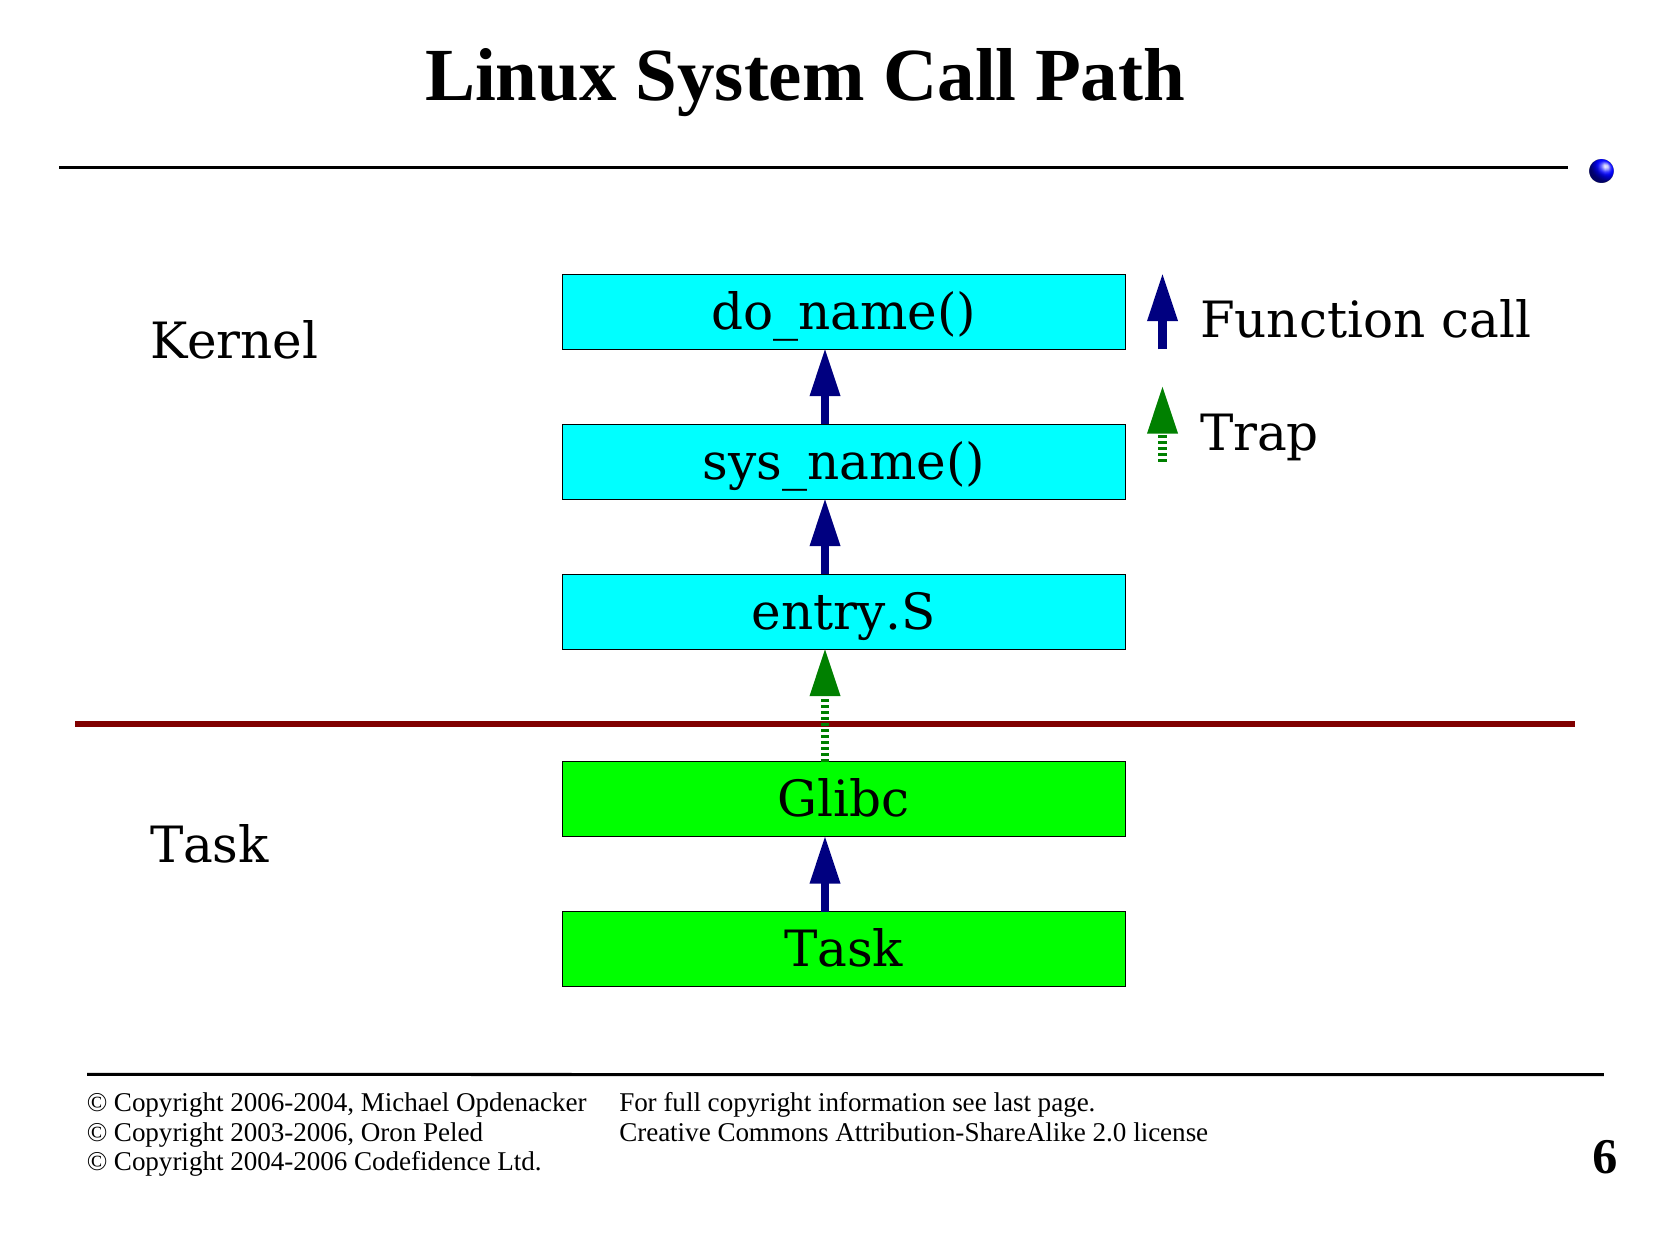

# Linux System Call Path
do_name()
Function call
Kernel
Trap
sys_name()
entry.S
Glibc
Task
Task